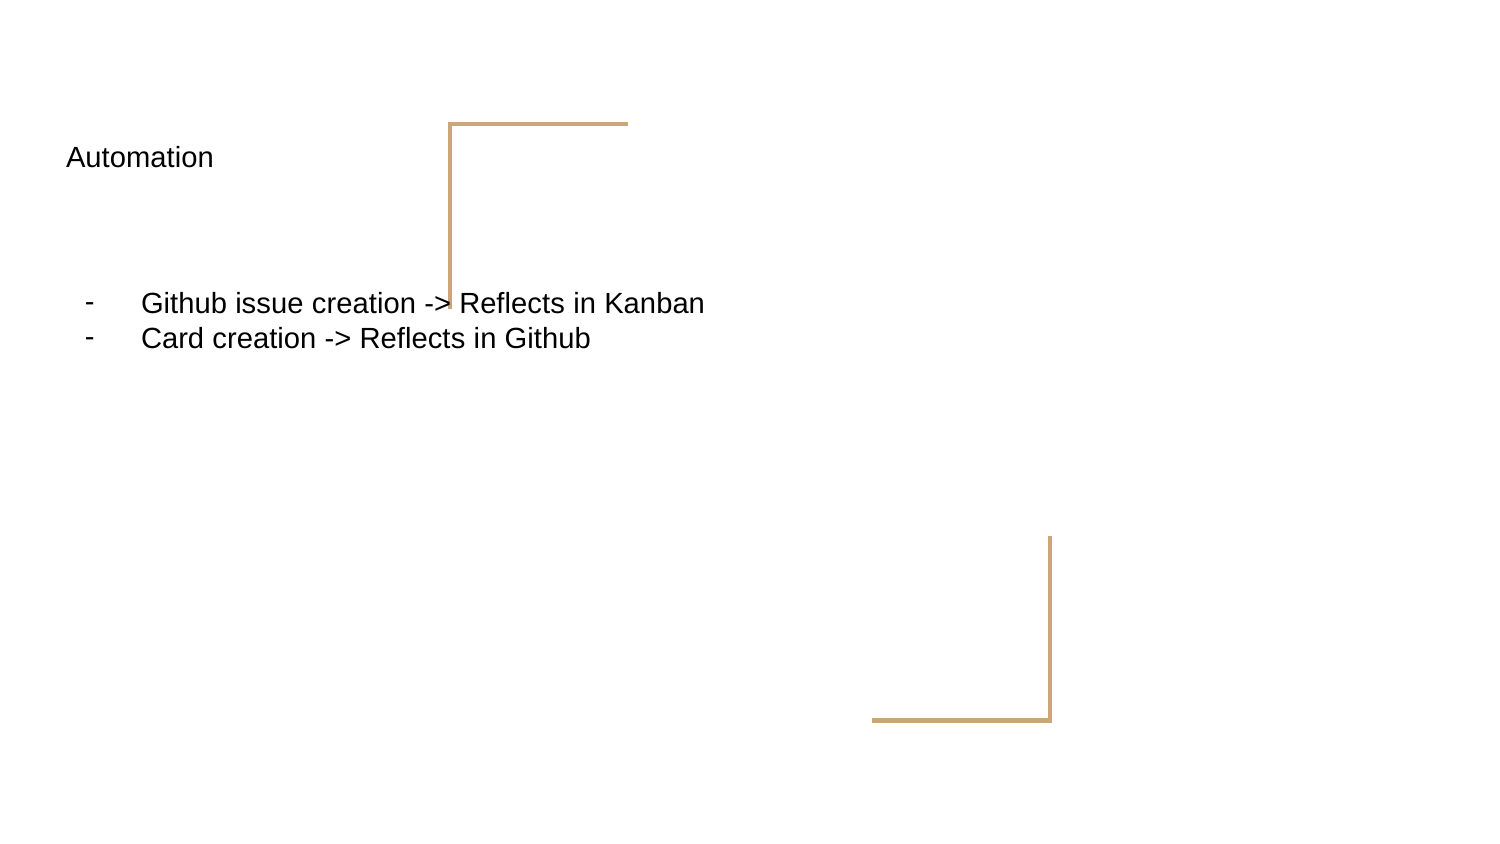

# Automation
Github issue creation -> Reflects in Kanban
Card creation -> Reflects in Github